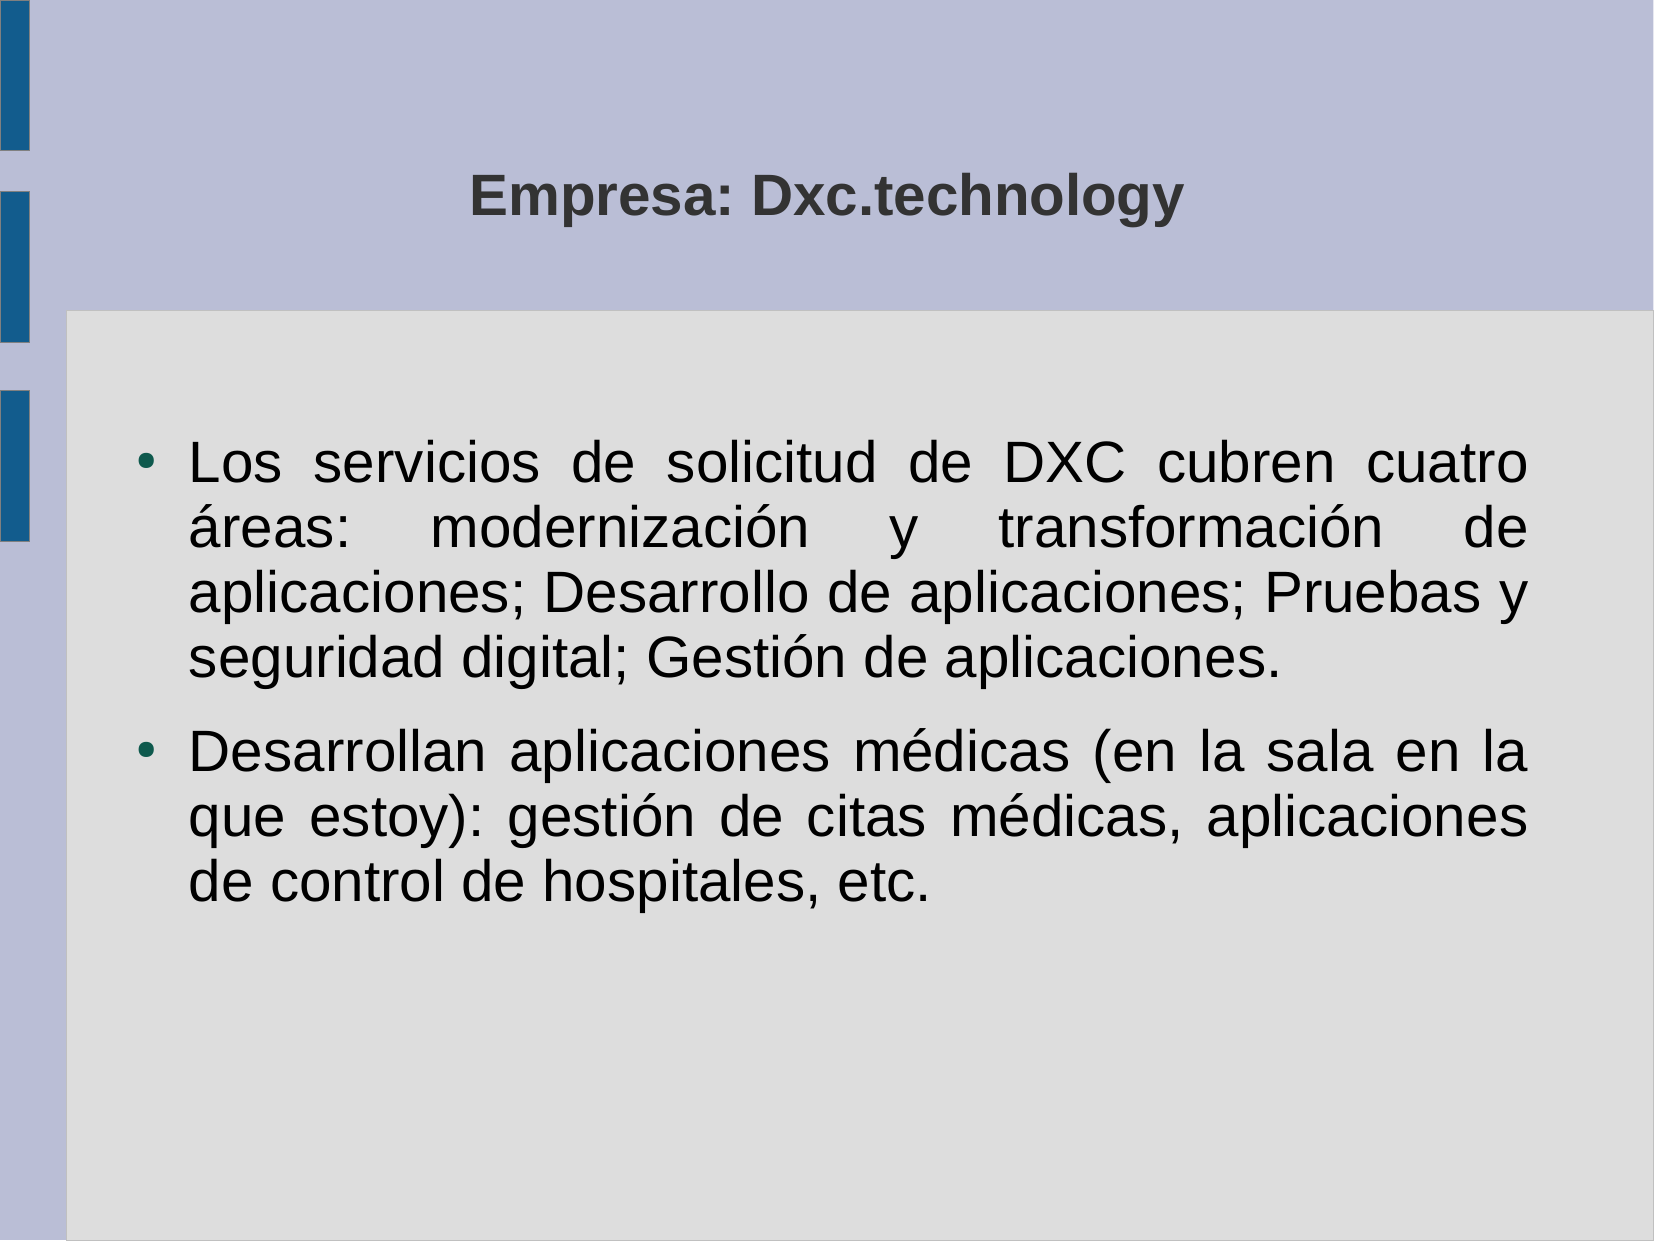

# Empresa: Dxc.technology
Los servicios de solicitud de DXC cubren cuatro áreas: modernización y transformación de aplicaciones; Desarrollo de aplicaciones; Pruebas y seguridad digital; Gestión de aplicaciones.
Desarrollan aplicaciones médicas (en la sala en la que estoy): gestión de citas médicas, aplicaciones de control de hospitales, etc.